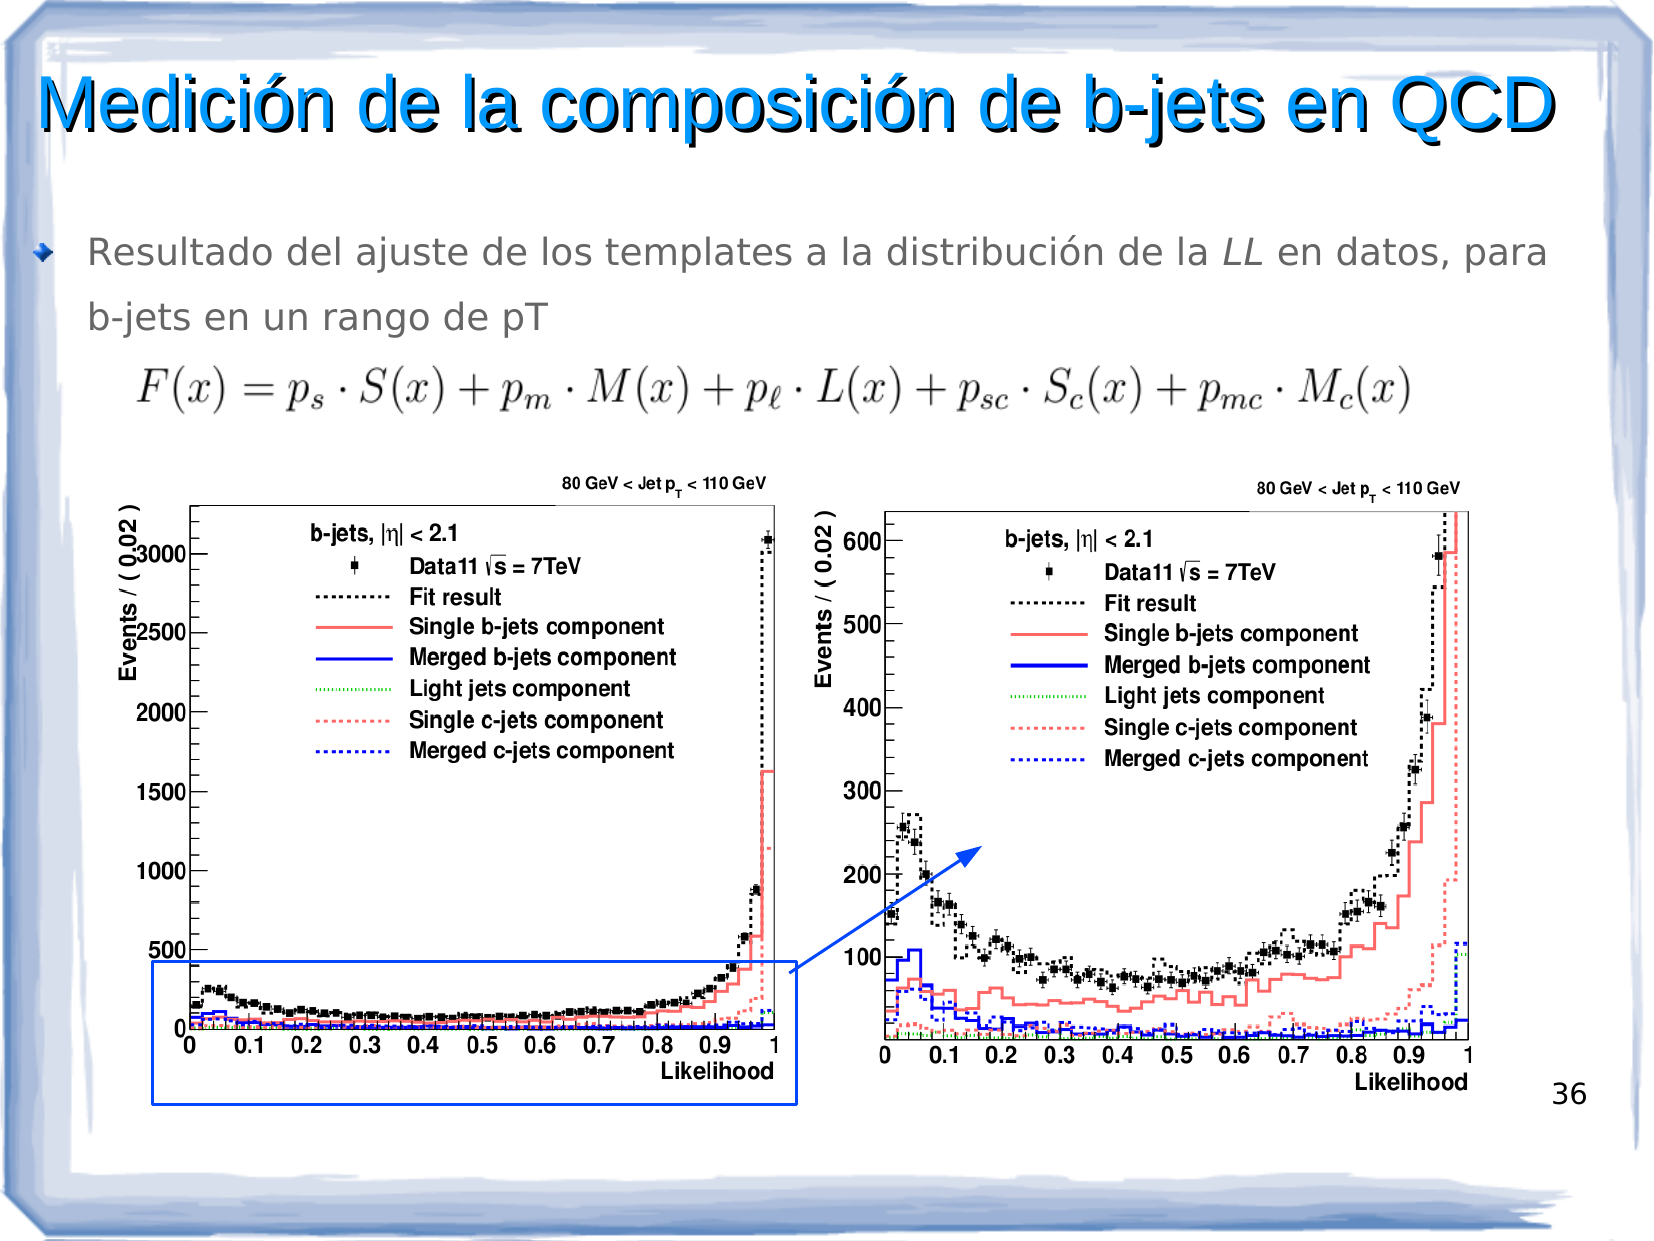

# Medición de la composición de b-jets en QCD
Resultado del ajuste de los templates a la distribución de la LL en datos, para b-jets en un rango de pT
36